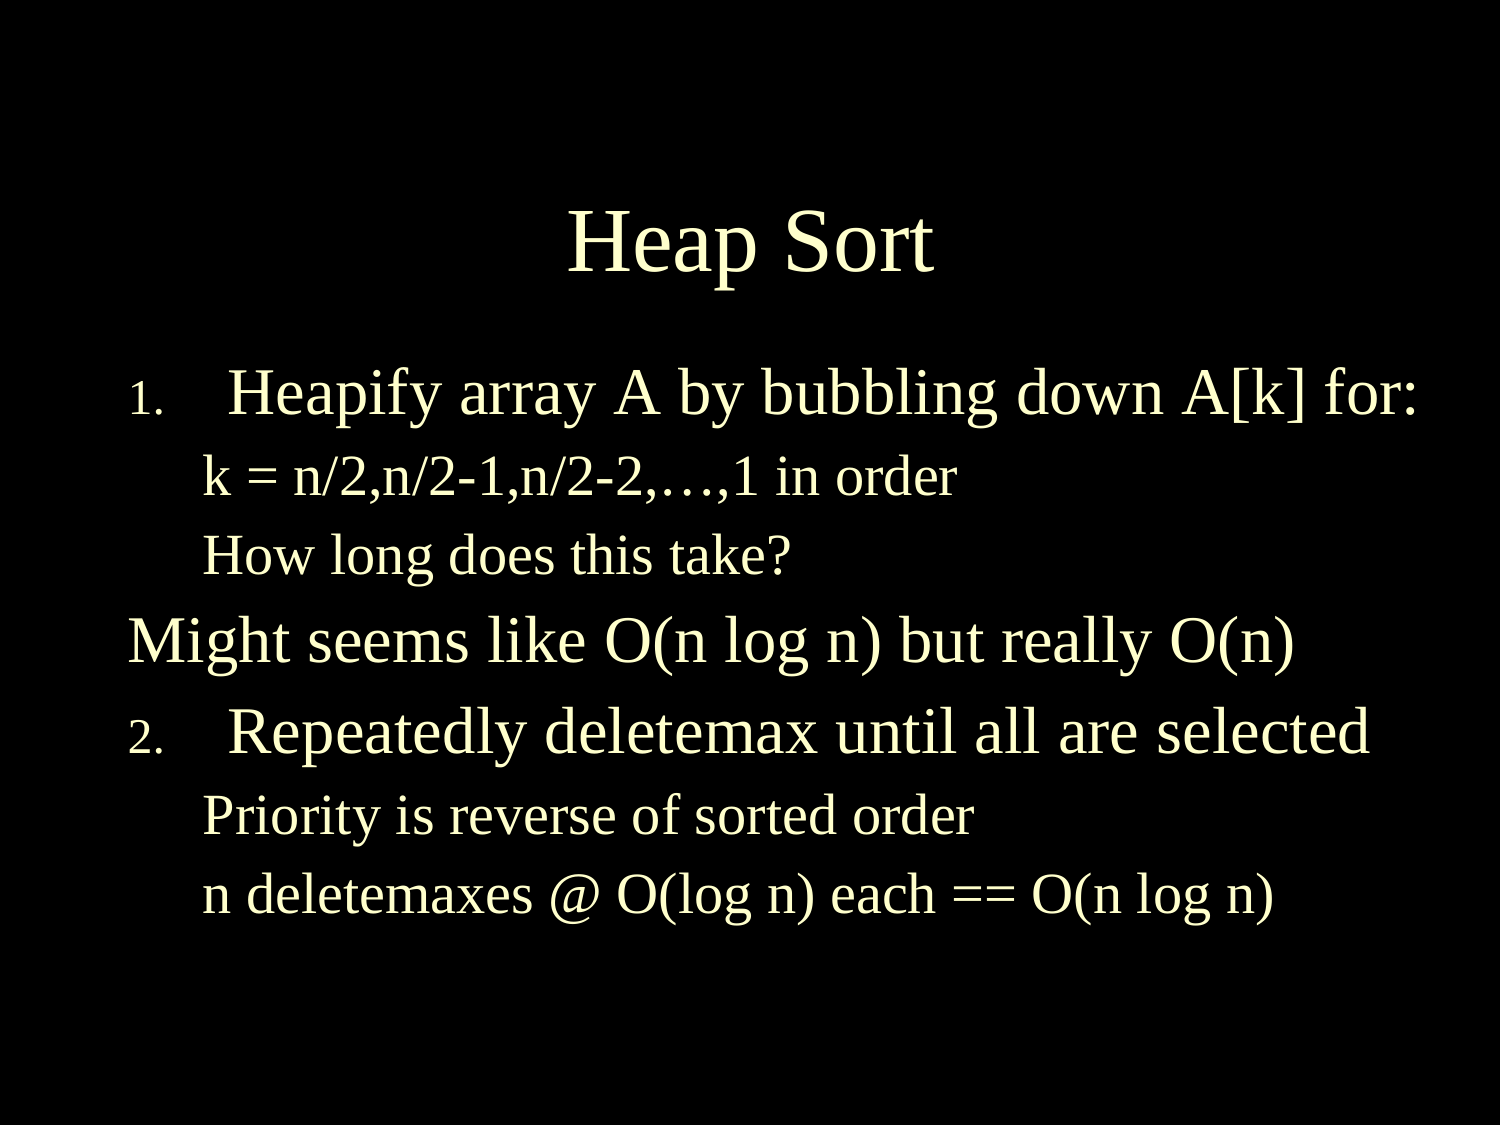

# Heap Sort
Heapify array A by bubbling down A[k] for:
k = n/2,n/2-1,n/2-2,…,1 in order
How long does this take?
Might seems like O(n log n) but really O(n)
Repeatedly deletemax until all are selected
Priority is reverse of sorted order
n deletemaxes @ O(log n) each == O(n log n)